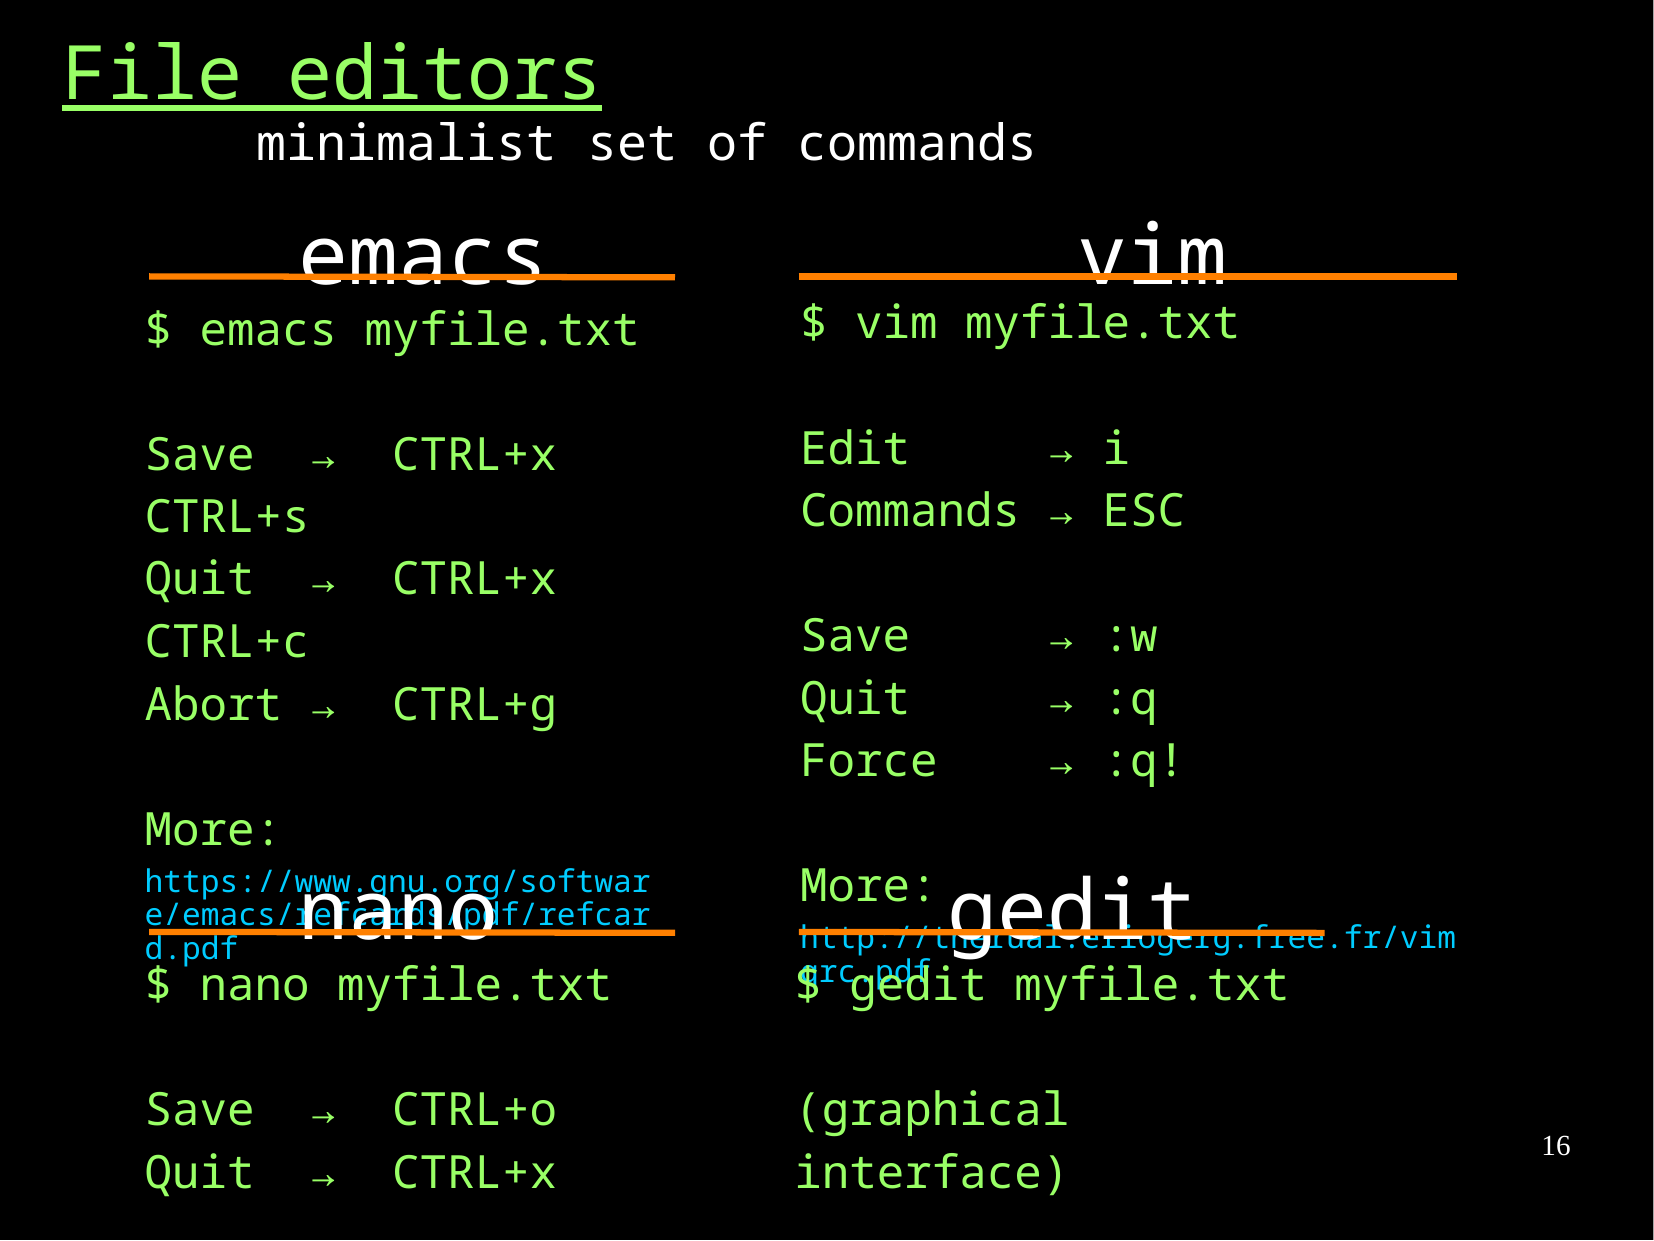

File editors
minimalist set of commands
emacs
vim
$ vim myfile.txt
Edit → i
Commands → ESC
Save → :w
Quit → :q
Force → :q!
More:
http://tnerual.eriogerg.free.fr/vimqrc.pdf
$ emacs myfile.txt
Save → CTRL+x CTRL+s
Quit → CTRL+x CTRL+c
Abort → CTRL+g
More:
https://www.gnu.org/software/emacs/refcards/pdf/refcard.pdf
nano
gedit
$ nano myfile.txt
Save → CTRL+o
Quit → CTRL+x
$ gedit myfile.txt
(graphical interface)